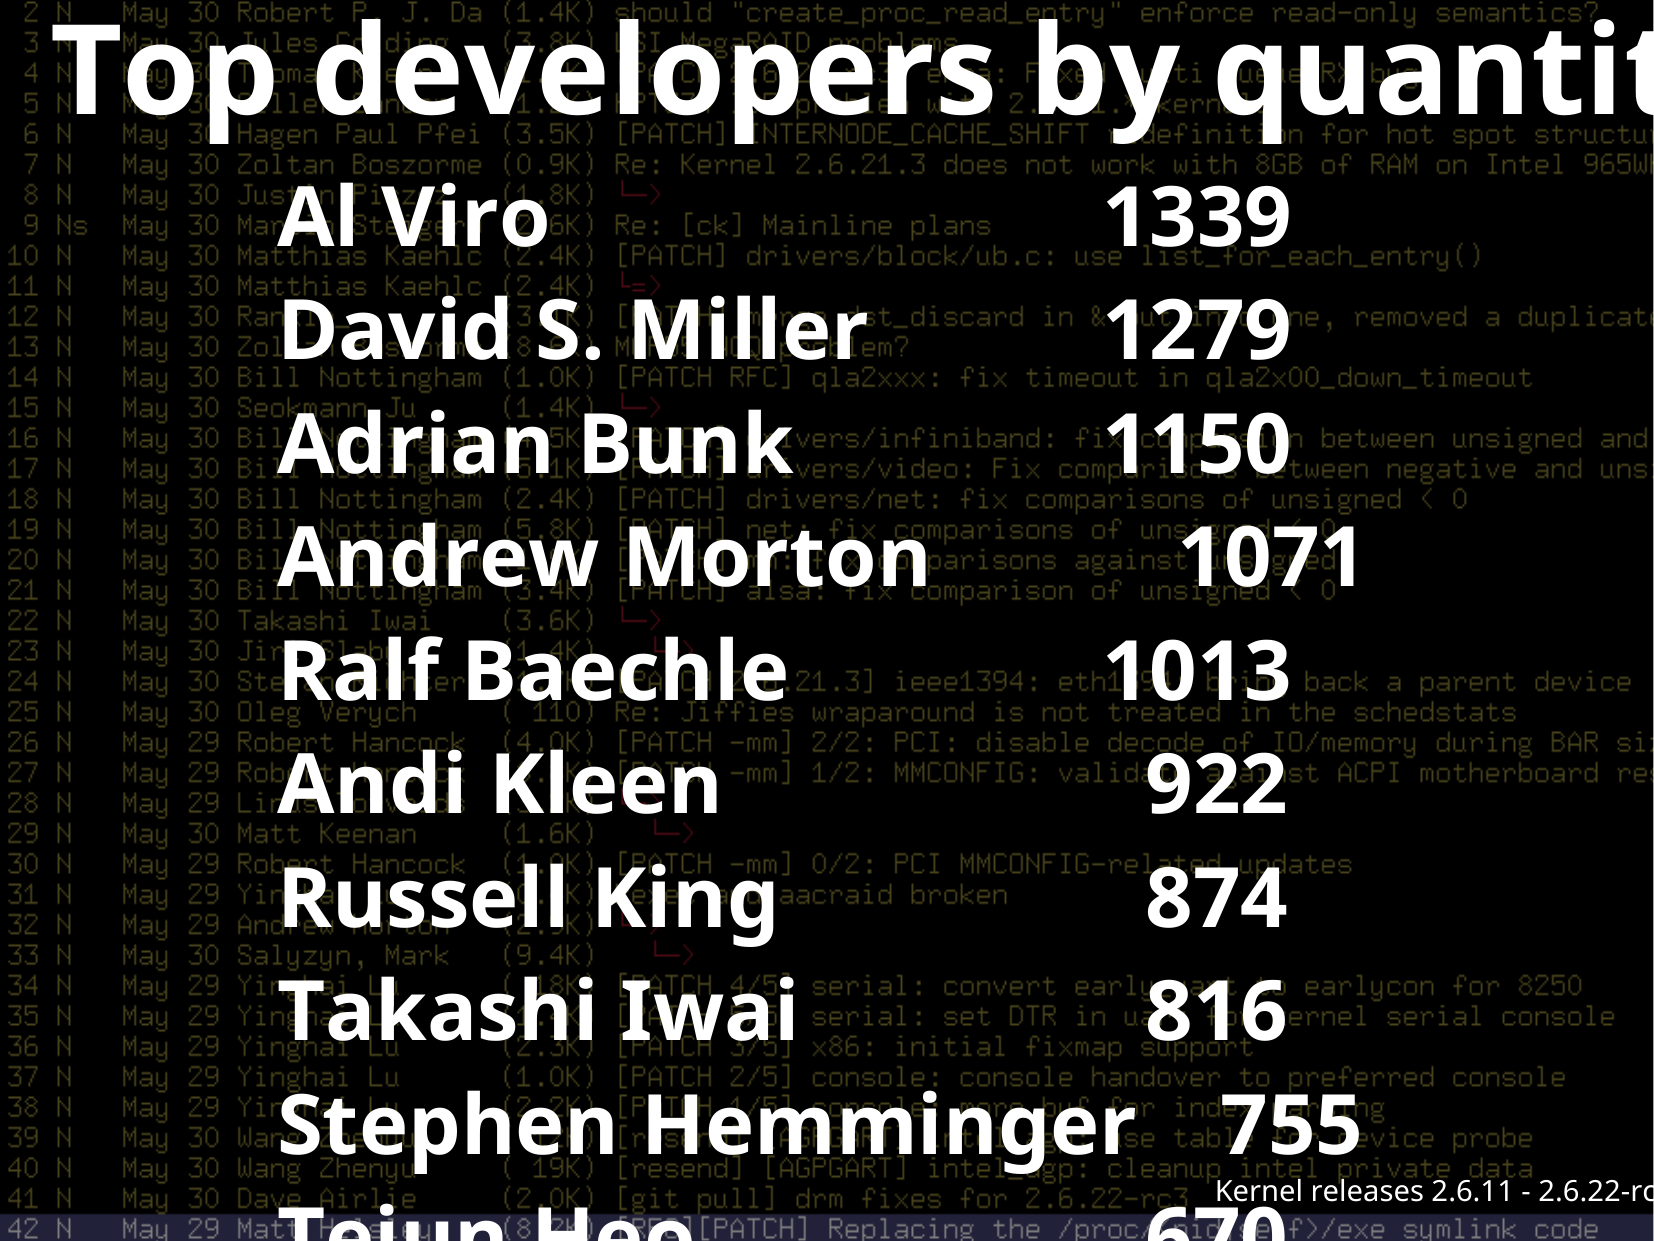

Top developers by quantity
Al Viro								1339
David S. Miller				1279
Adrian Bunk					1150
Andrew Morton				1071
Ralf Baechle					1013
Andi Kleen						 922
Russell King					 874
Takashi Iwai					 816
Stephen Hemminger	 755
Tejun Heo						 670
Kernel releases 2.6.11 - 2.6.22-rc5